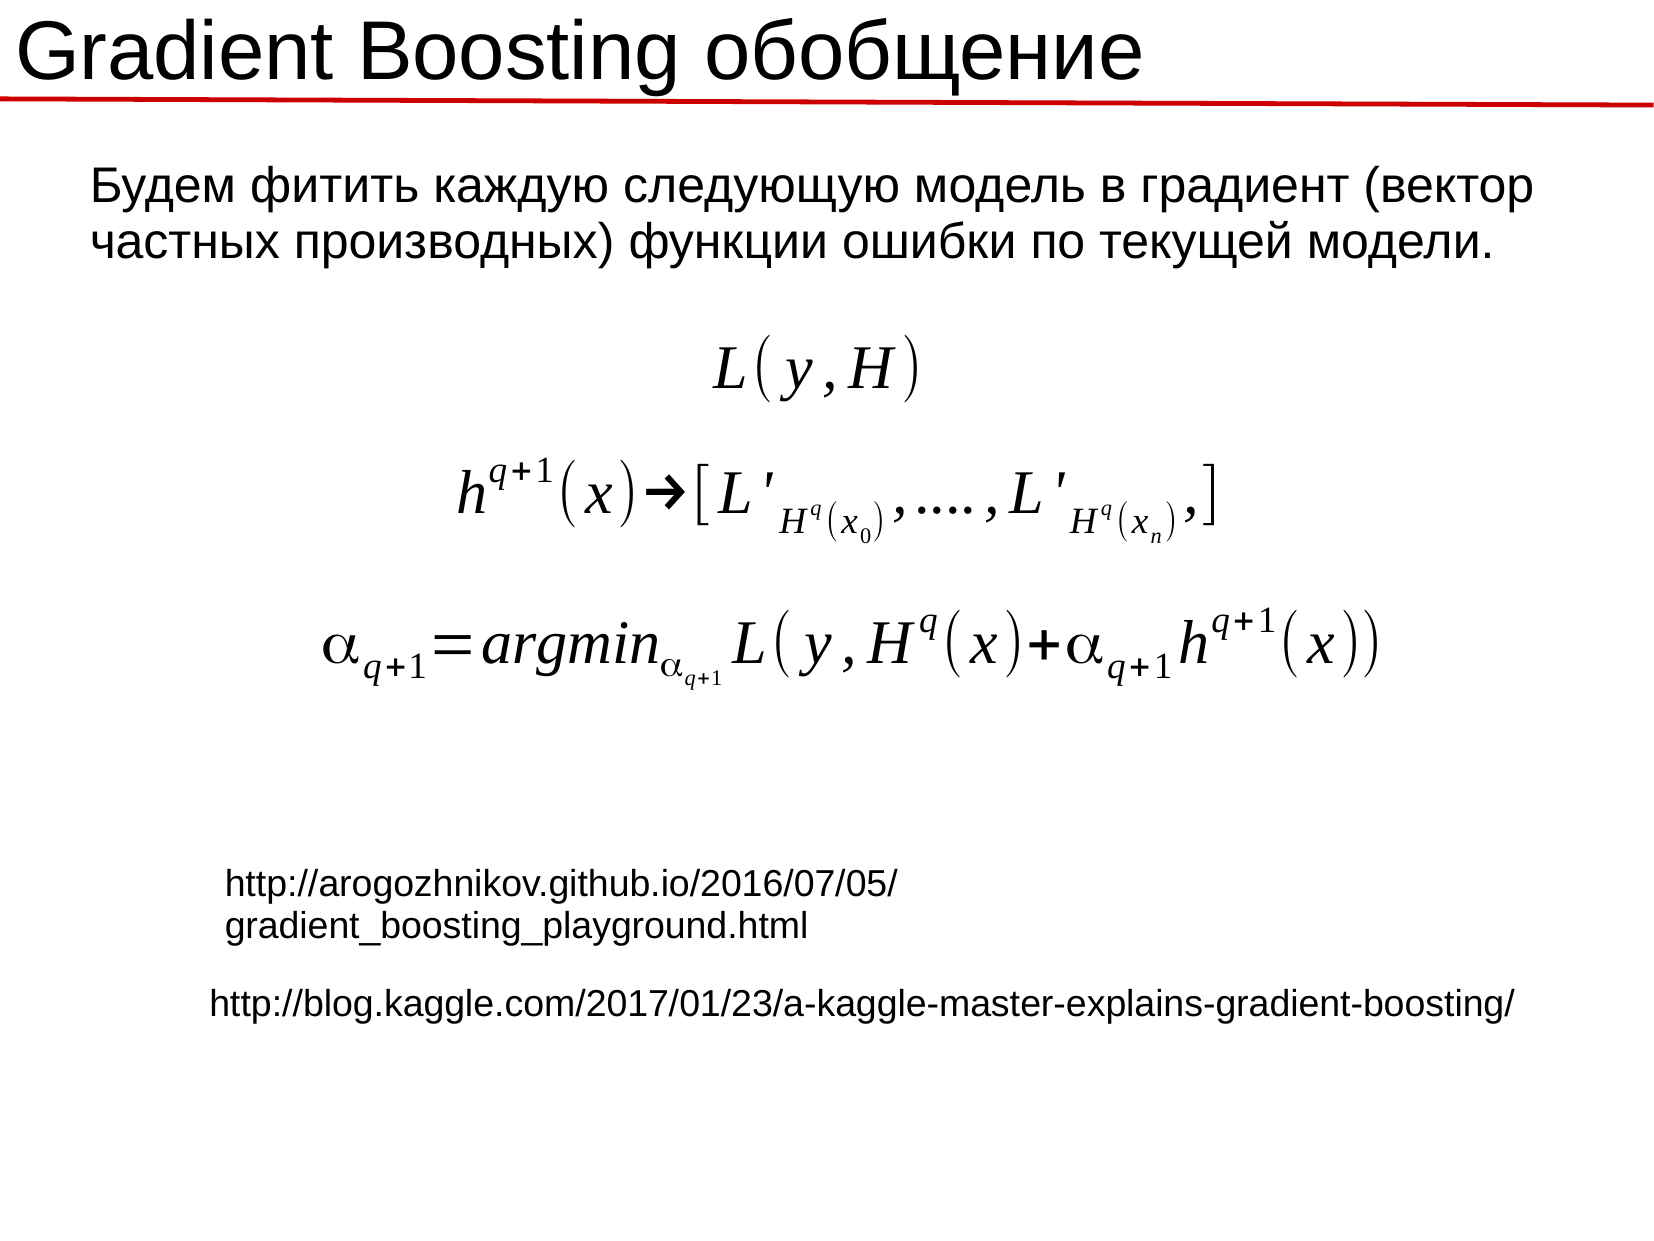

# Gradient Boosting обобщение
Будем фитить каждую следующую модель в градиент (вектор частных производных) функции ошибки по текущей модели.
http://arogozhnikov.github.io/2016/07/05/gradient_boosting_playground.html
http://blog.kaggle.com/2017/01/23/a-kaggle-master-explains-gradient-boosting/